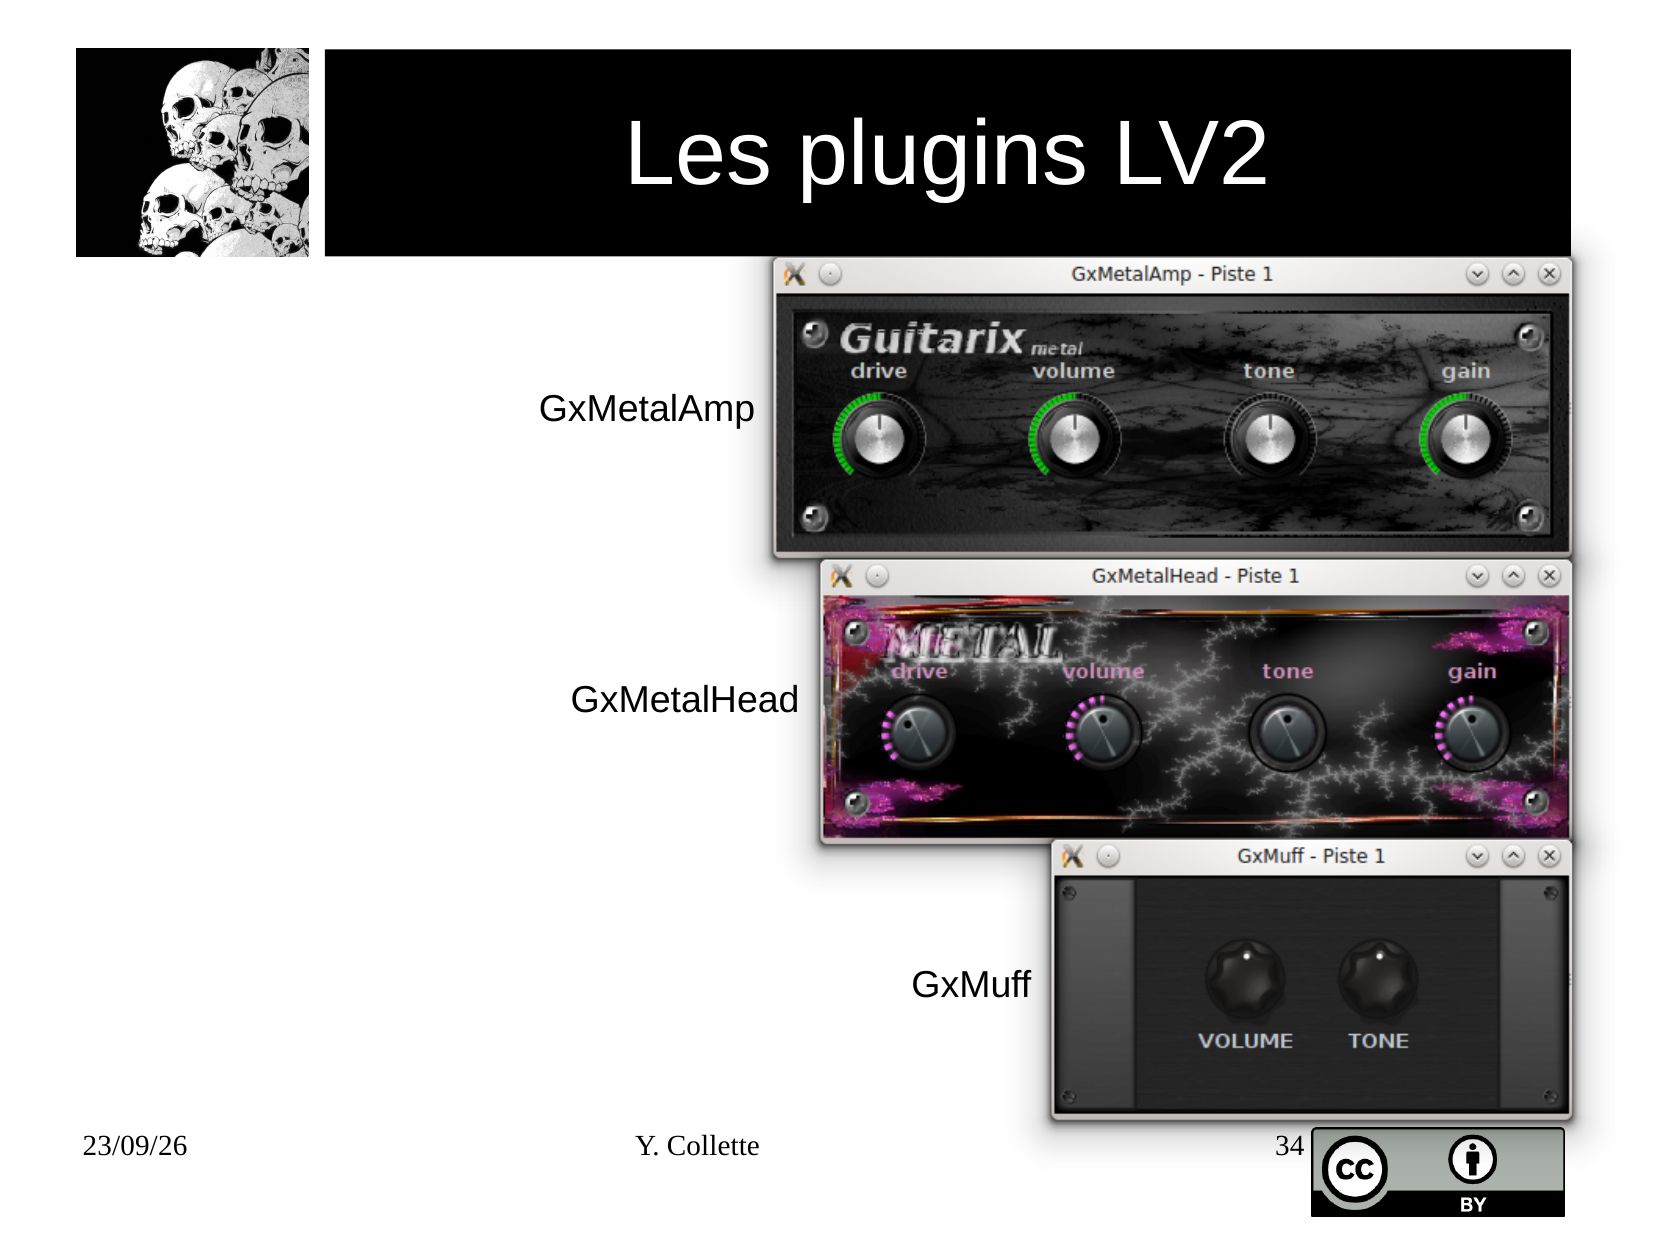

# Les plugins LV2
GxMetalAmp
GxMetalHead
GxMuff
Y. Collette
34